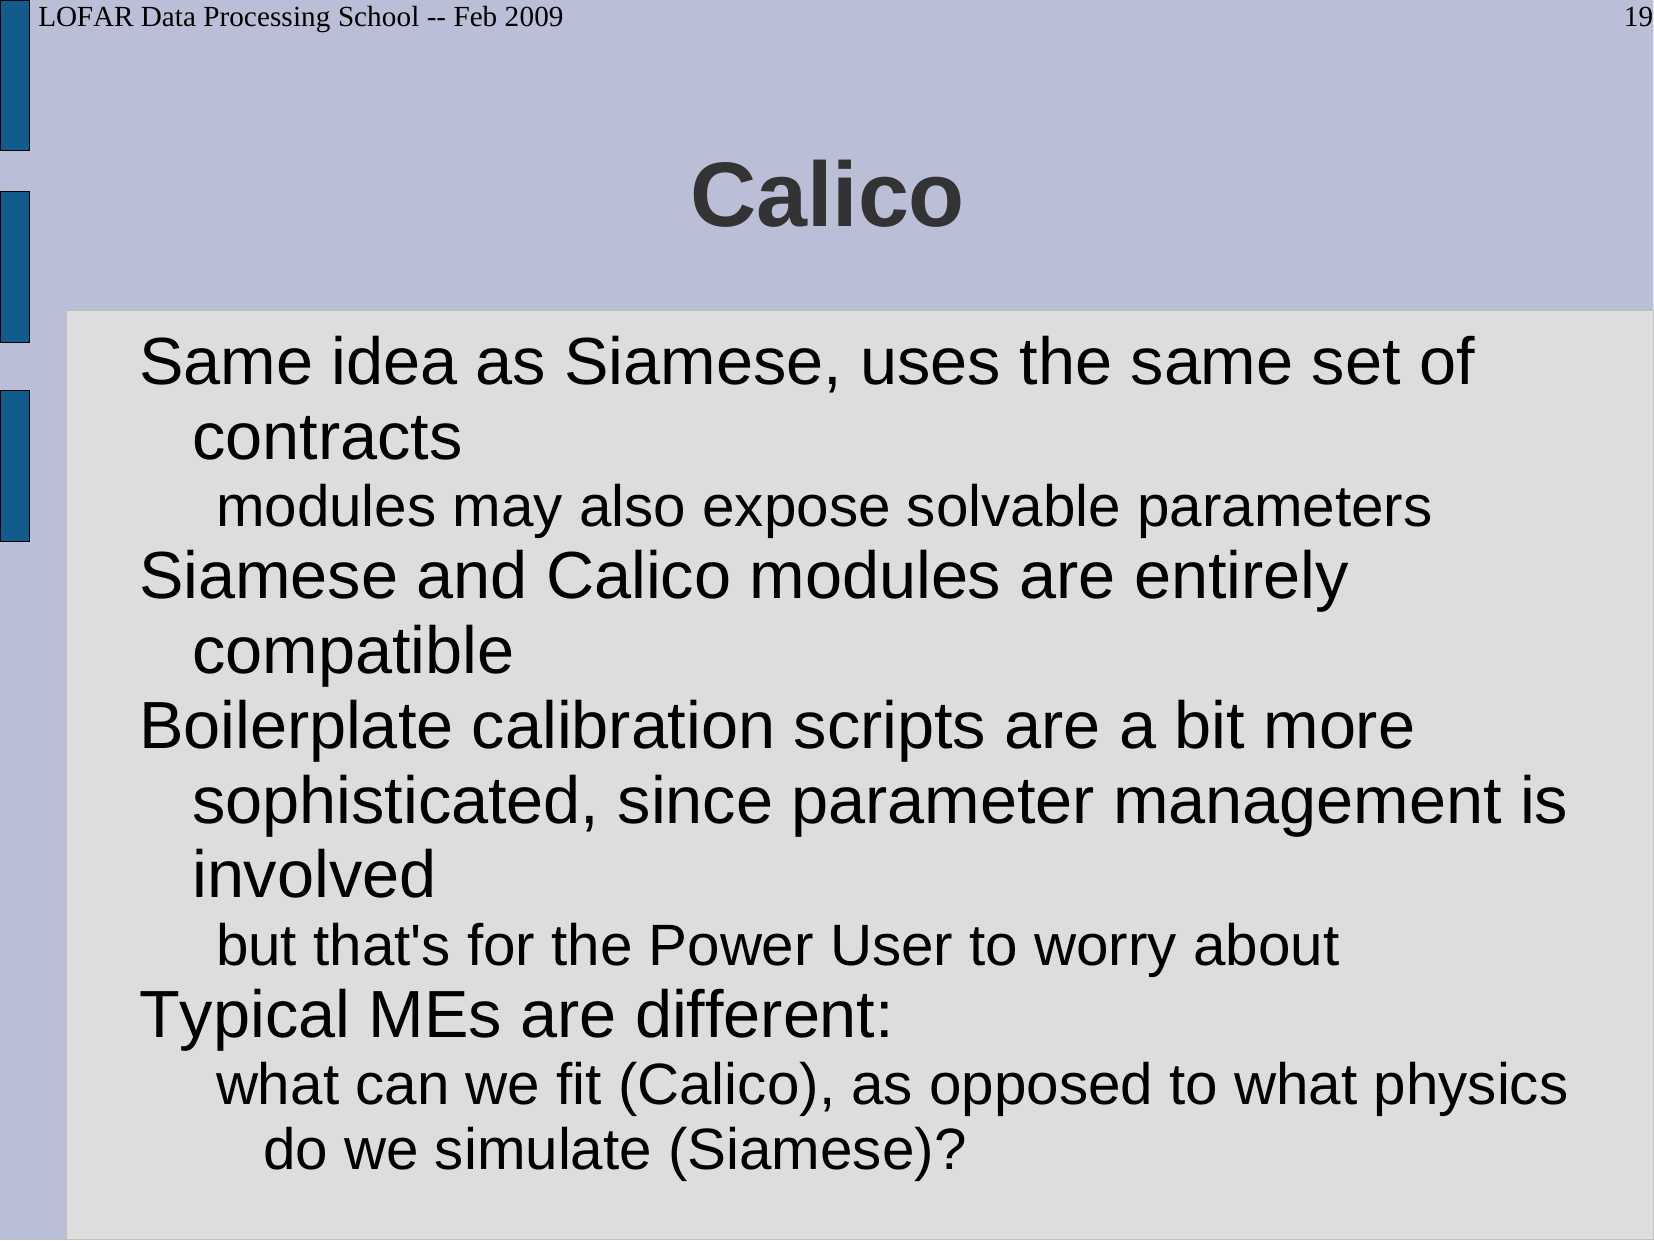

LOFAR Data Processing School -- Feb 2009
19
# Calico
Same idea as Siamese, uses the same set of contracts
modules may also expose solvable parameters
Siamese and Calico modules are entirely compatible
Boilerplate calibration scripts are a bit more sophisticated, since parameter management is involved
but that's for the Power User to worry about
Typical MEs are different:
what can we fit (Calico), as opposed to what physics do we simulate (Siamese)?